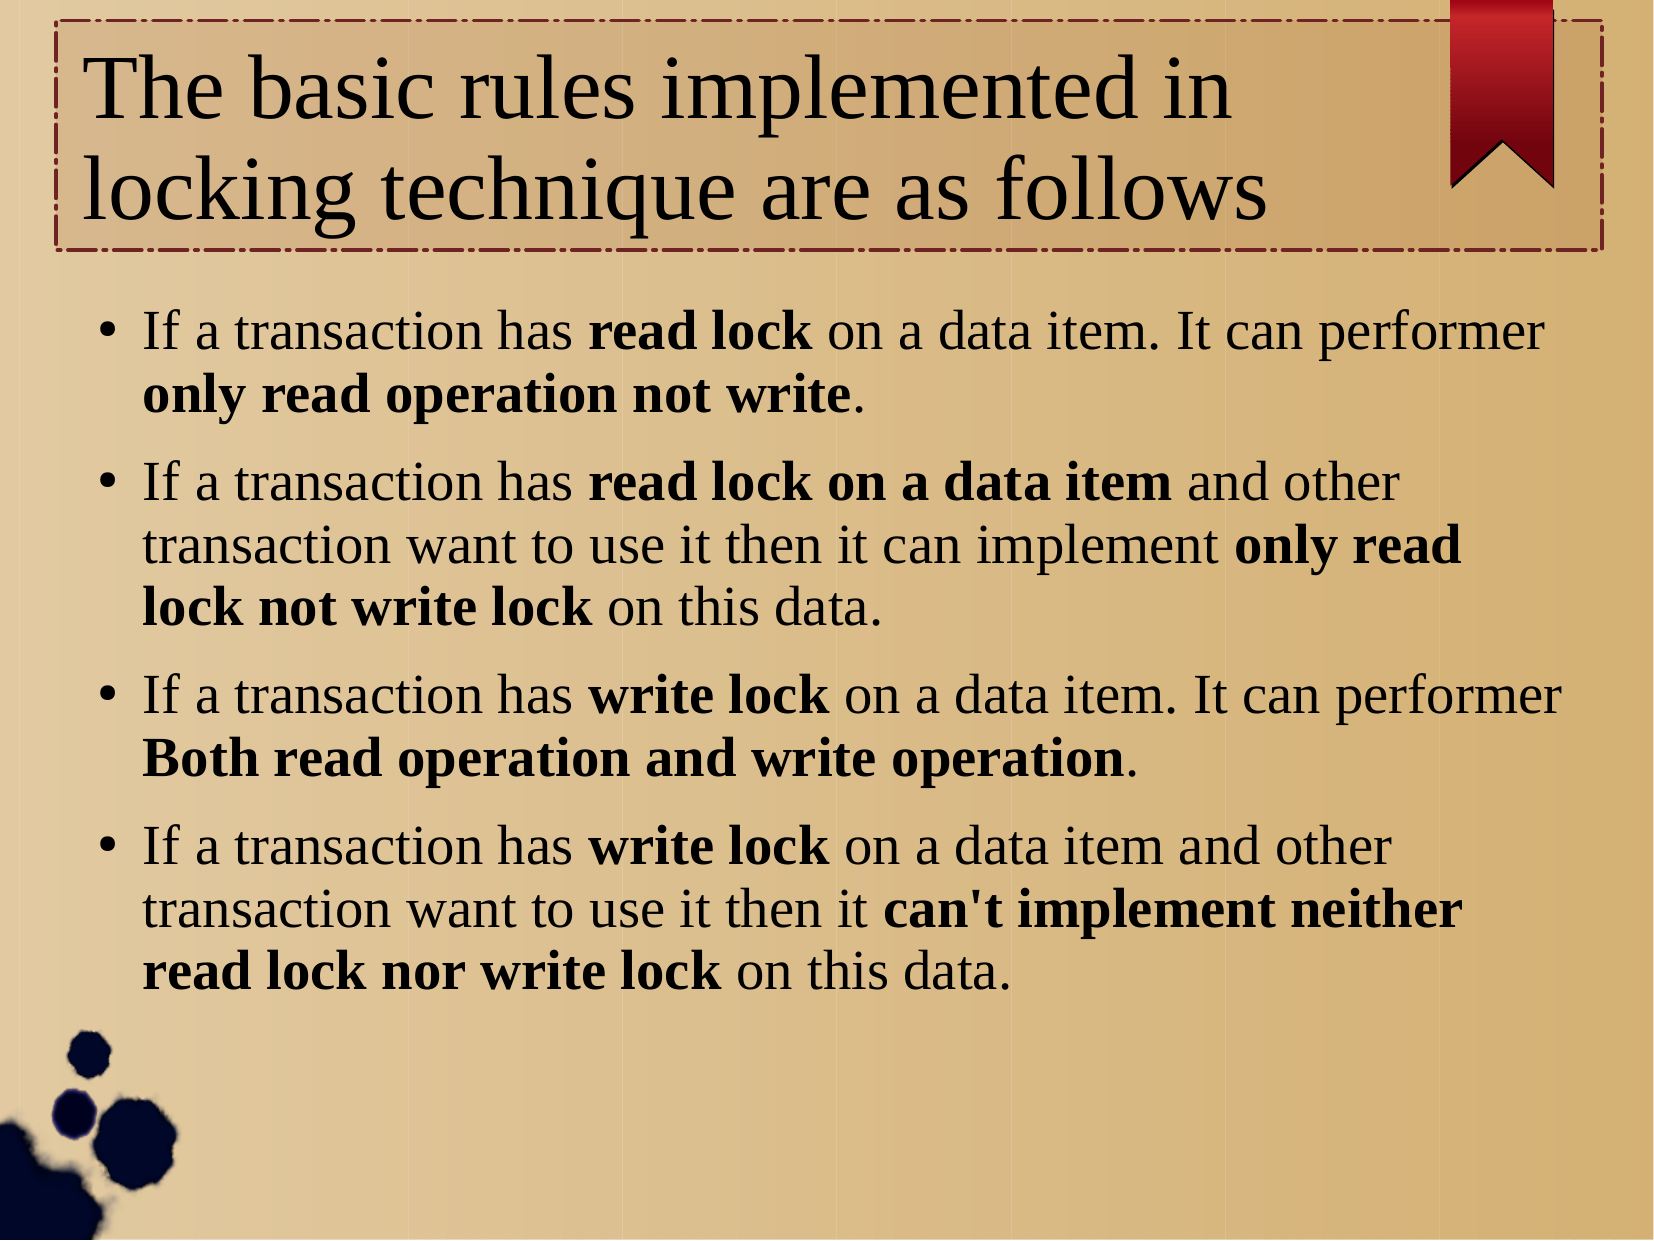

# The basic rules implemented in locking technique are as follows
If a transaction has read lock on a data item. It can performer only read operation not write.
If a transaction has read lock on a data item and other transaction want to use it then it can implement only read lock not write lock on this data.
If a transaction has write lock on a data item. It can performer Both read operation and write operation.
If a transaction has write lock on a data item and other transaction want to use it then it can't implement neither read lock nor write lock on this data.